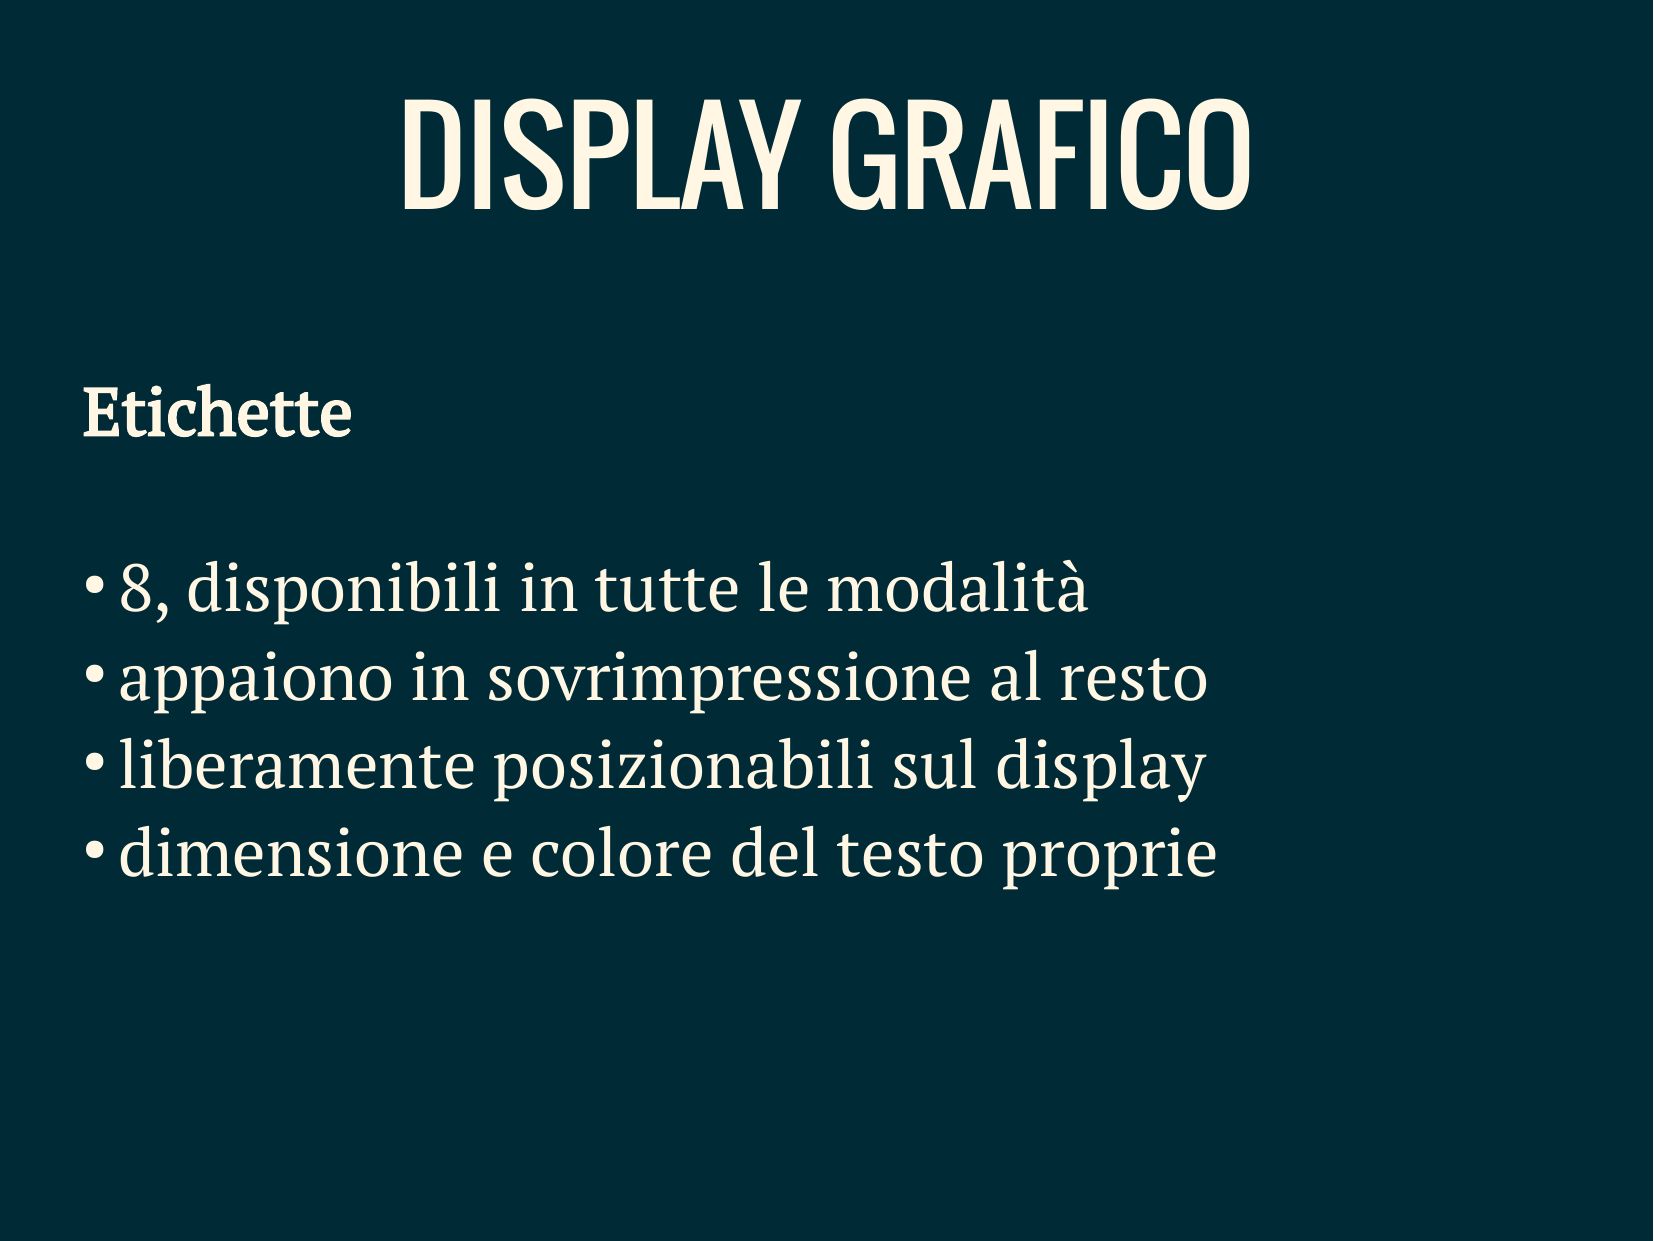

# DISPLAY GRAFICO
Etichette
8, disponibili in tutte le modalità
appaiono in sovrimpressione al resto
liberamente posizionabili sul display
dimensione e colore del testo proprie